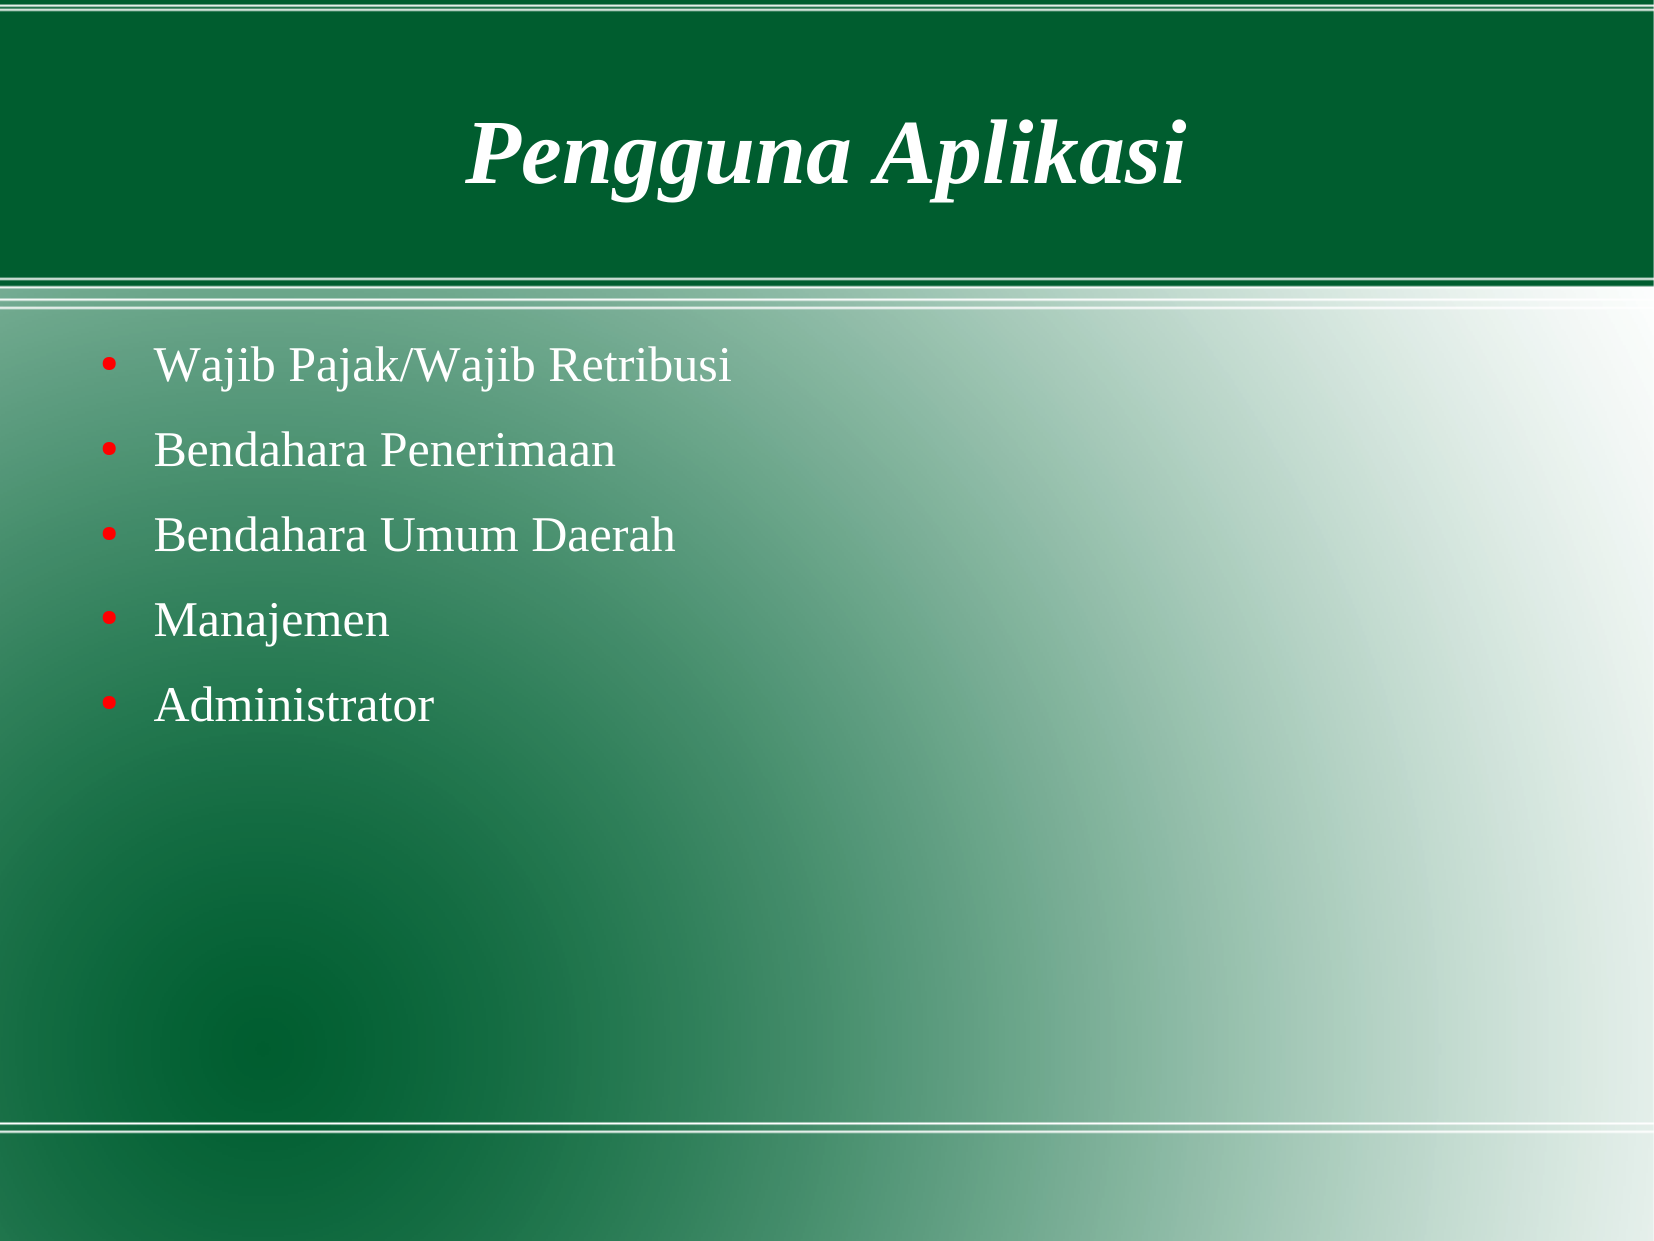

# Pengguna Aplikasi
Wajib Pajak/Wajib Retribusi
Bendahara Penerimaan
Bendahara Umum Daerah
Manajemen
Administrator